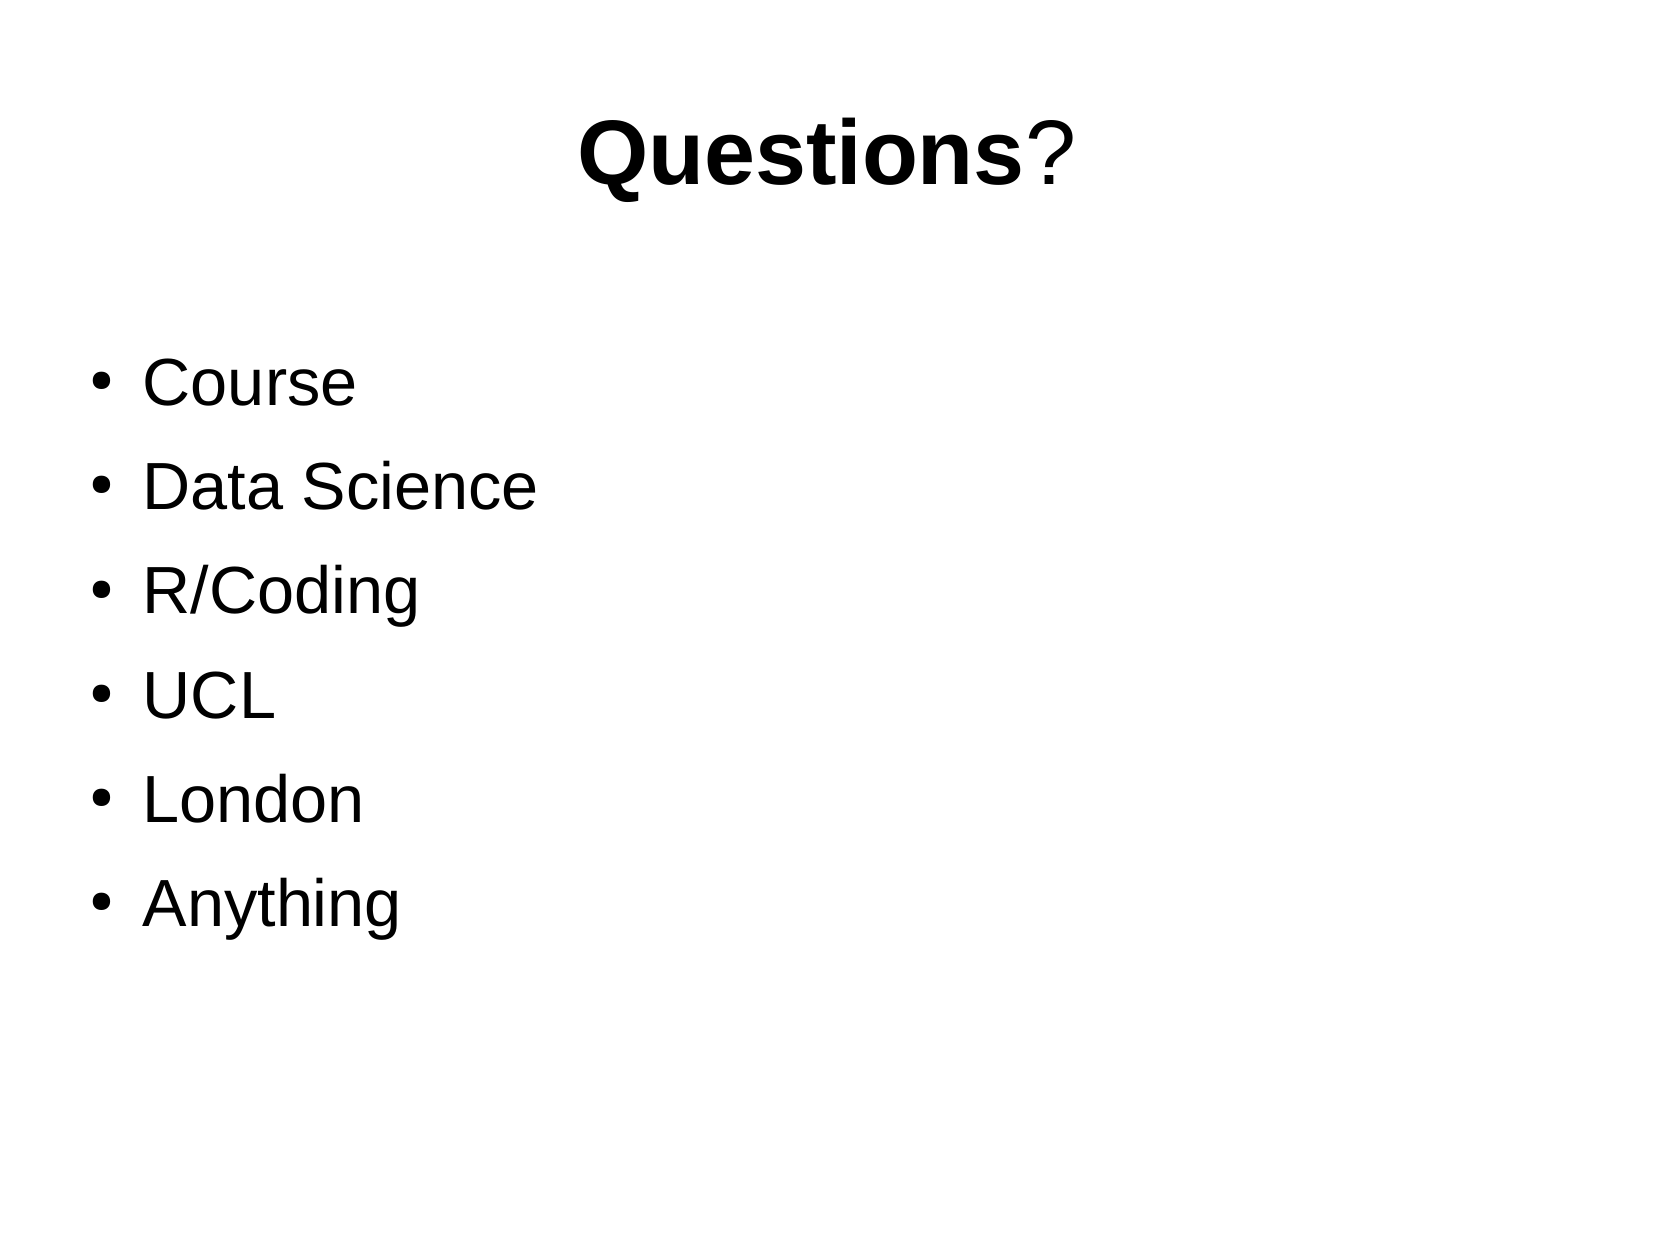

# Questions?
Course
Data Science
R/Coding
UCL
London
Anything